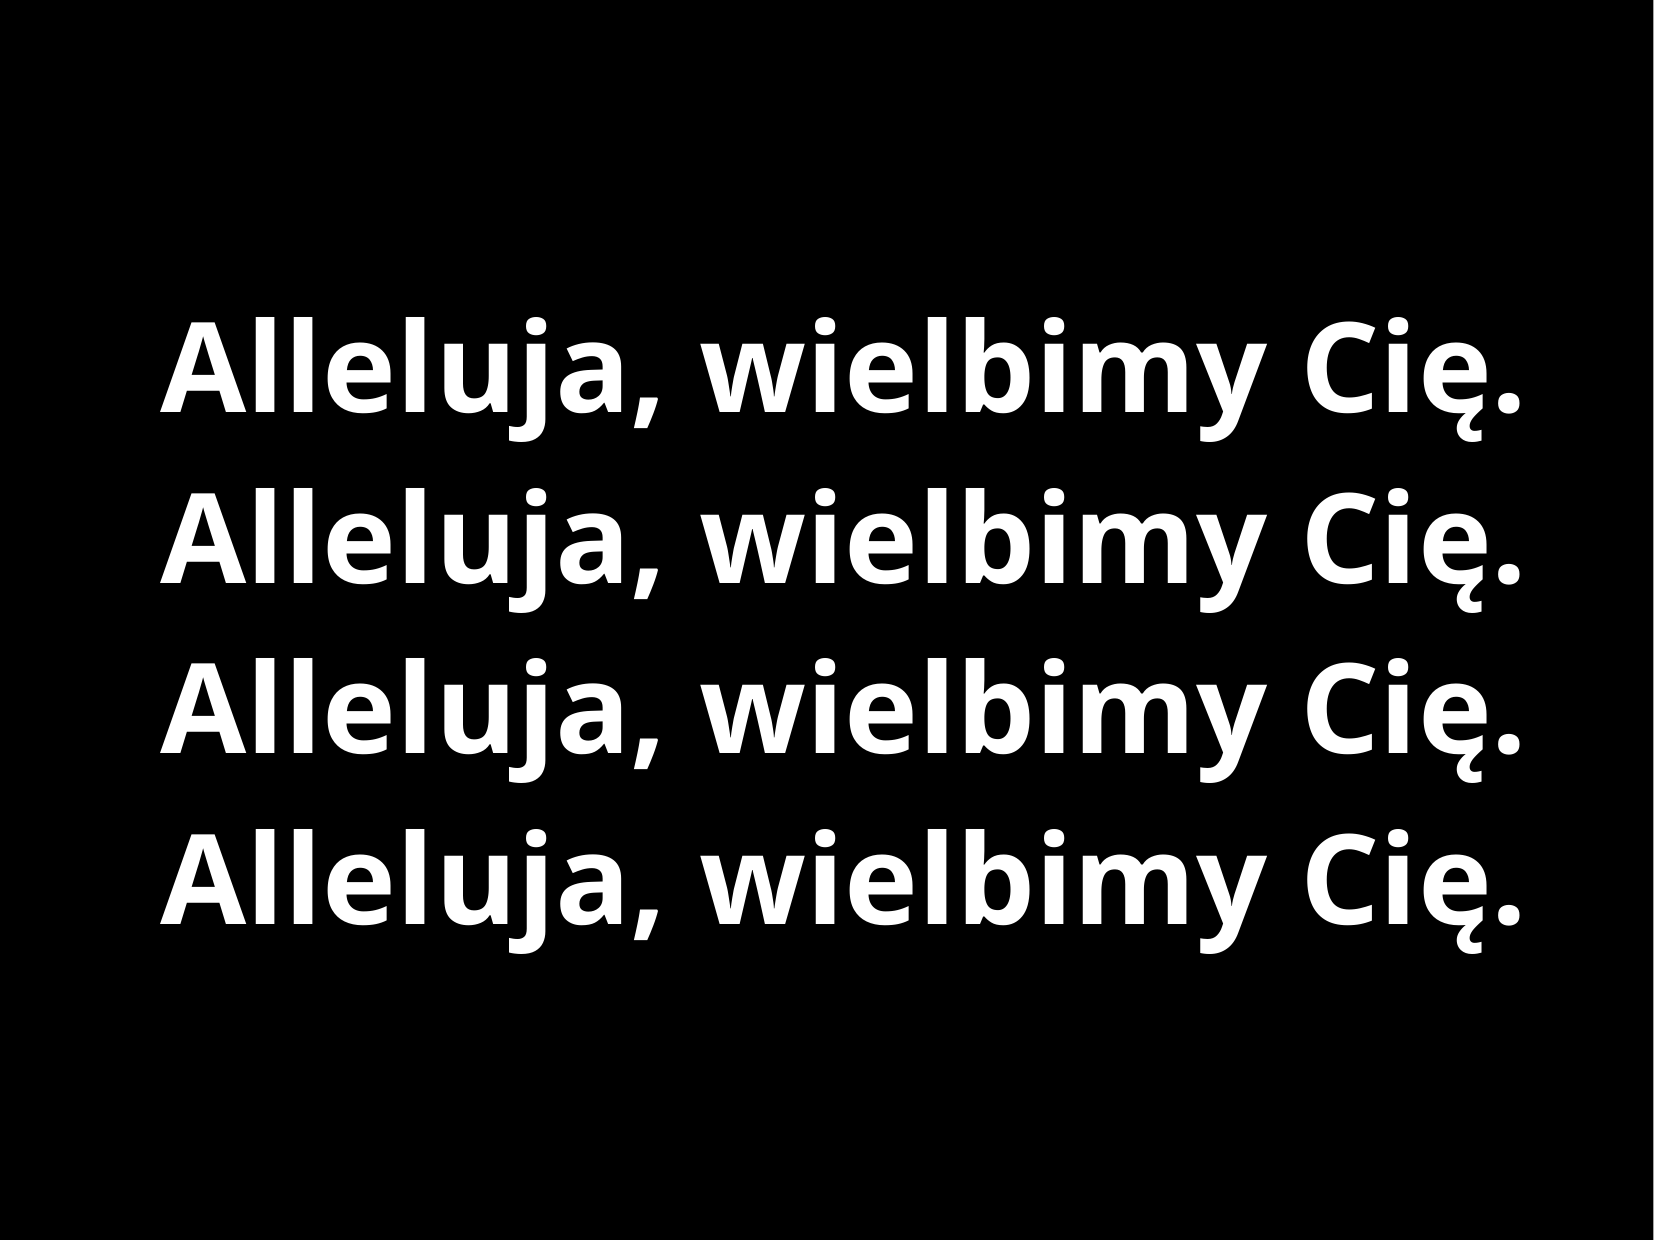

# Alleluja, wielbimy Cię.
Alleluja, wielbimy Cię.
Alleluja, wielbimy Cię.
Alleluja, wielbimy Cię.